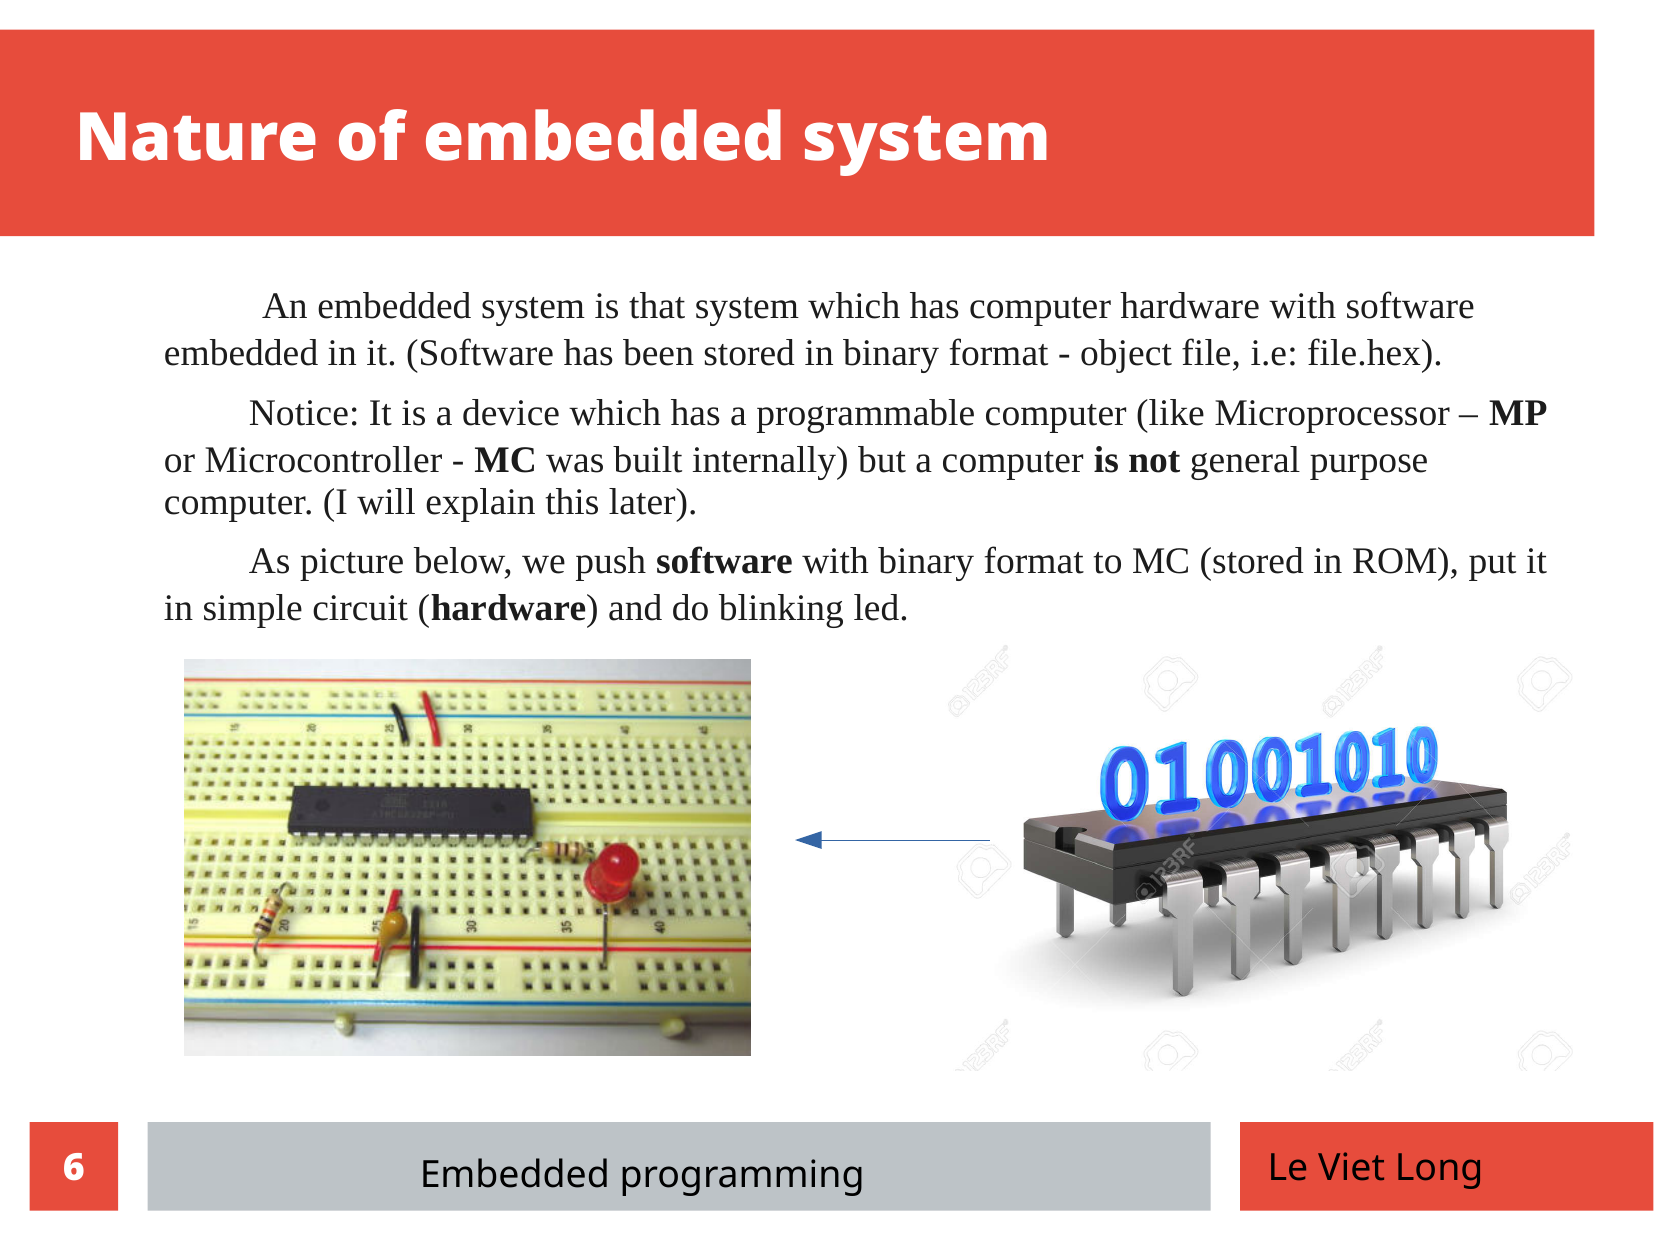

# Nature of embedded system
An embedded system is that system which has computer hardware with software
 embedded in it. (Software has been stored in binary format - object file, i.e: file.hex).
Notice: It is a device which has a programmable computer (like Microprocessor – MP
 or Microcontroller - MC was built internally) but a computer is not general purpose computer. (I will explain this later).
As picture below, we push software with binary format to MC (stored in ROM), put it
 in simple circuit (hardware) and do blinking led.
6
Le Viet Long
Embedded programming